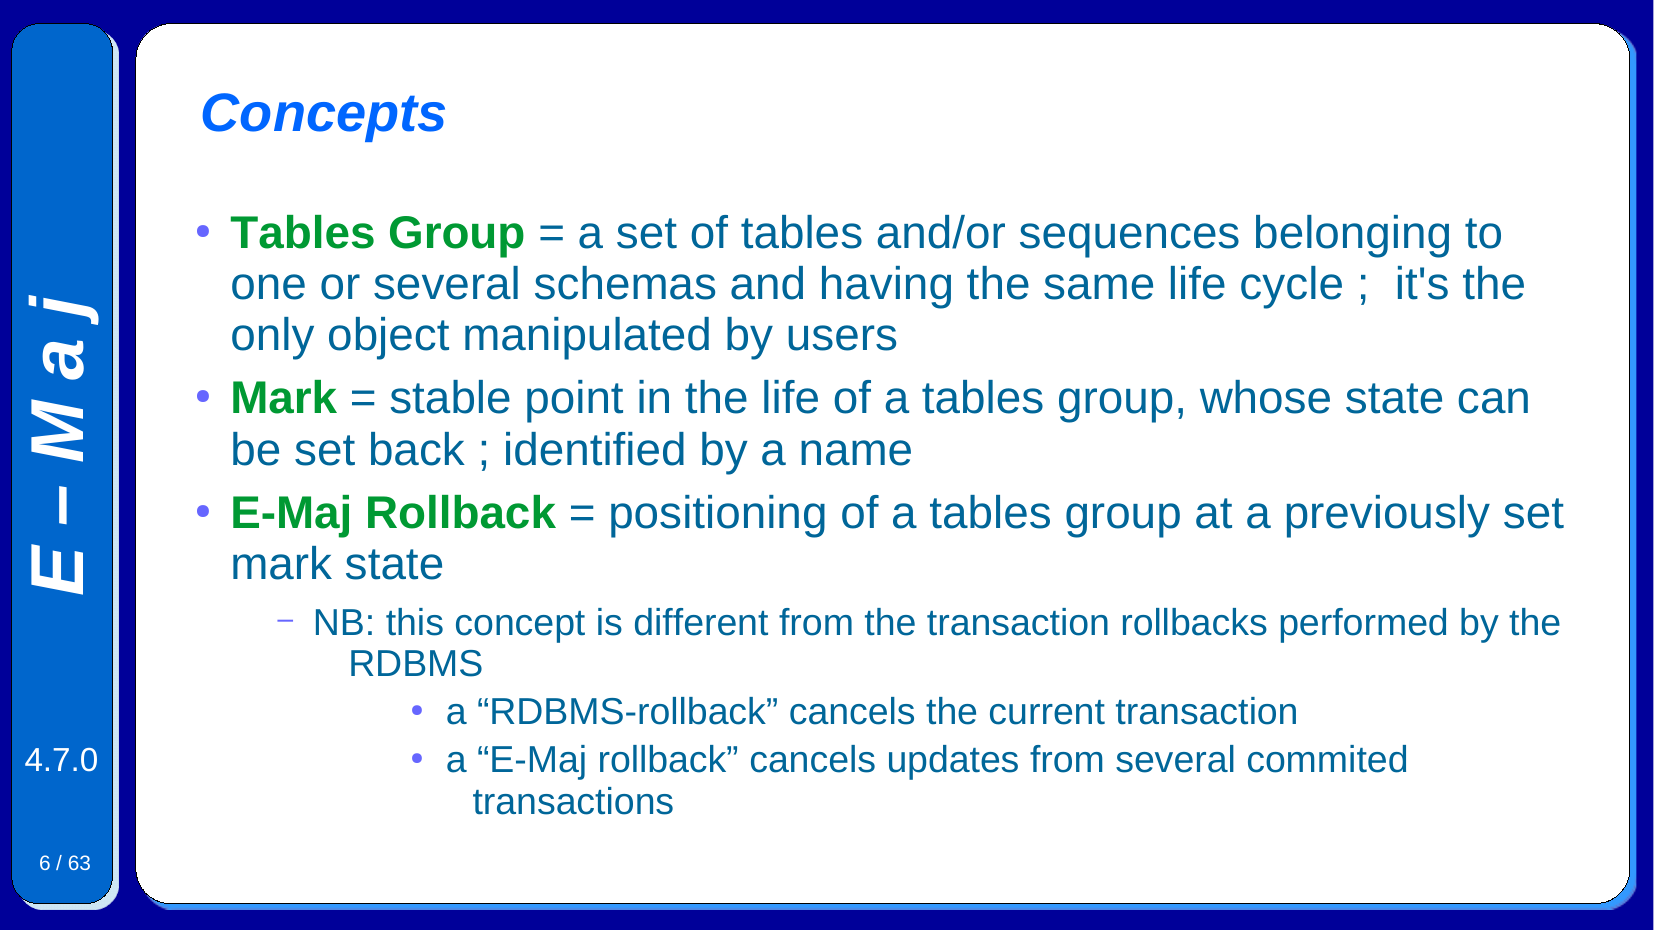

# Concepts
Tables Group = a set of tables and/or sequences belonging to one or several schemas and having the same life cycle ; it's the only object manipulated by users
Mark = stable point in the life of a tables group, whose state can be set back ; identified by a name
E-Maj Rollback = positioning of a tables group at a previously set mark state
NB: this concept is different from the transaction rollbacks performed by the RDBMS
a “RDBMS-rollback” cancels the current transaction
a “E-Maj rollback” cancels updates from several commited transactions